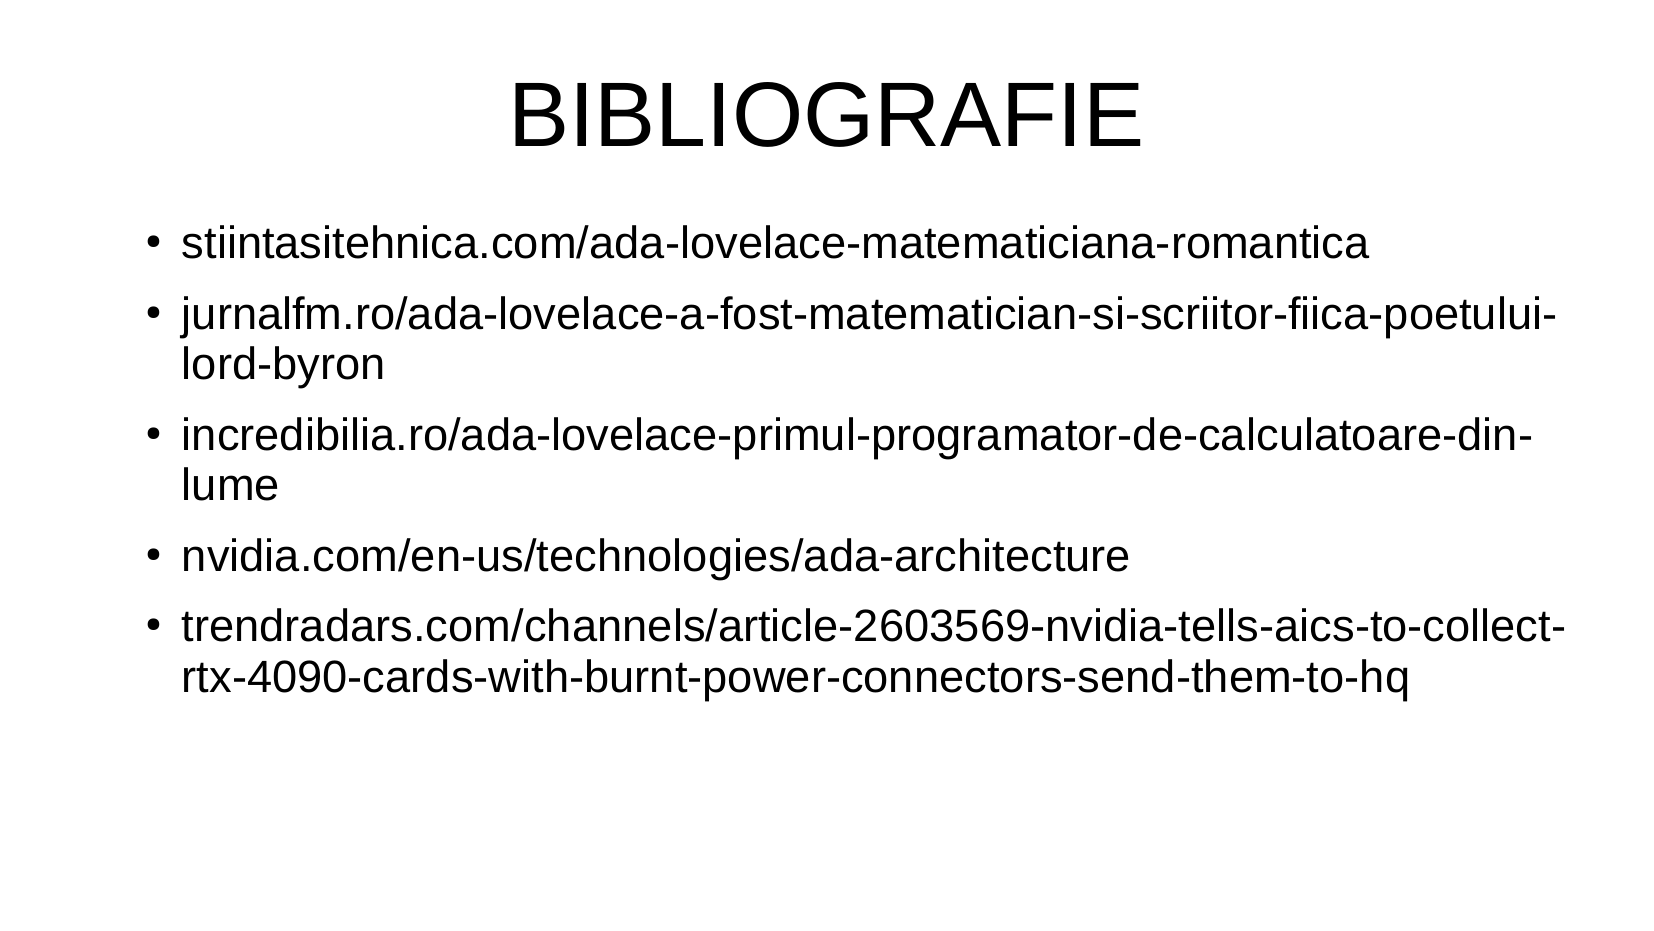

# BIBLIOGRAFIE
stiintasitehnica.com/ada-lovelace-matematiciana-romantica
jurnalfm.ro/ada-lovelace-a-fost-matematician-si-scriitor-fiica-poetului-lord-byron
incredibilia.ro/ada-lovelace-primul-programator-de-calculatoare-din-lume
nvidia.com/en-us/technologies/ada-architecture
trendradars.com/channels/article-2603569-nvidia-tells-aics-to-collect-rtx-4090-cards-with-burnt-power-connectors-send-them-to-hq